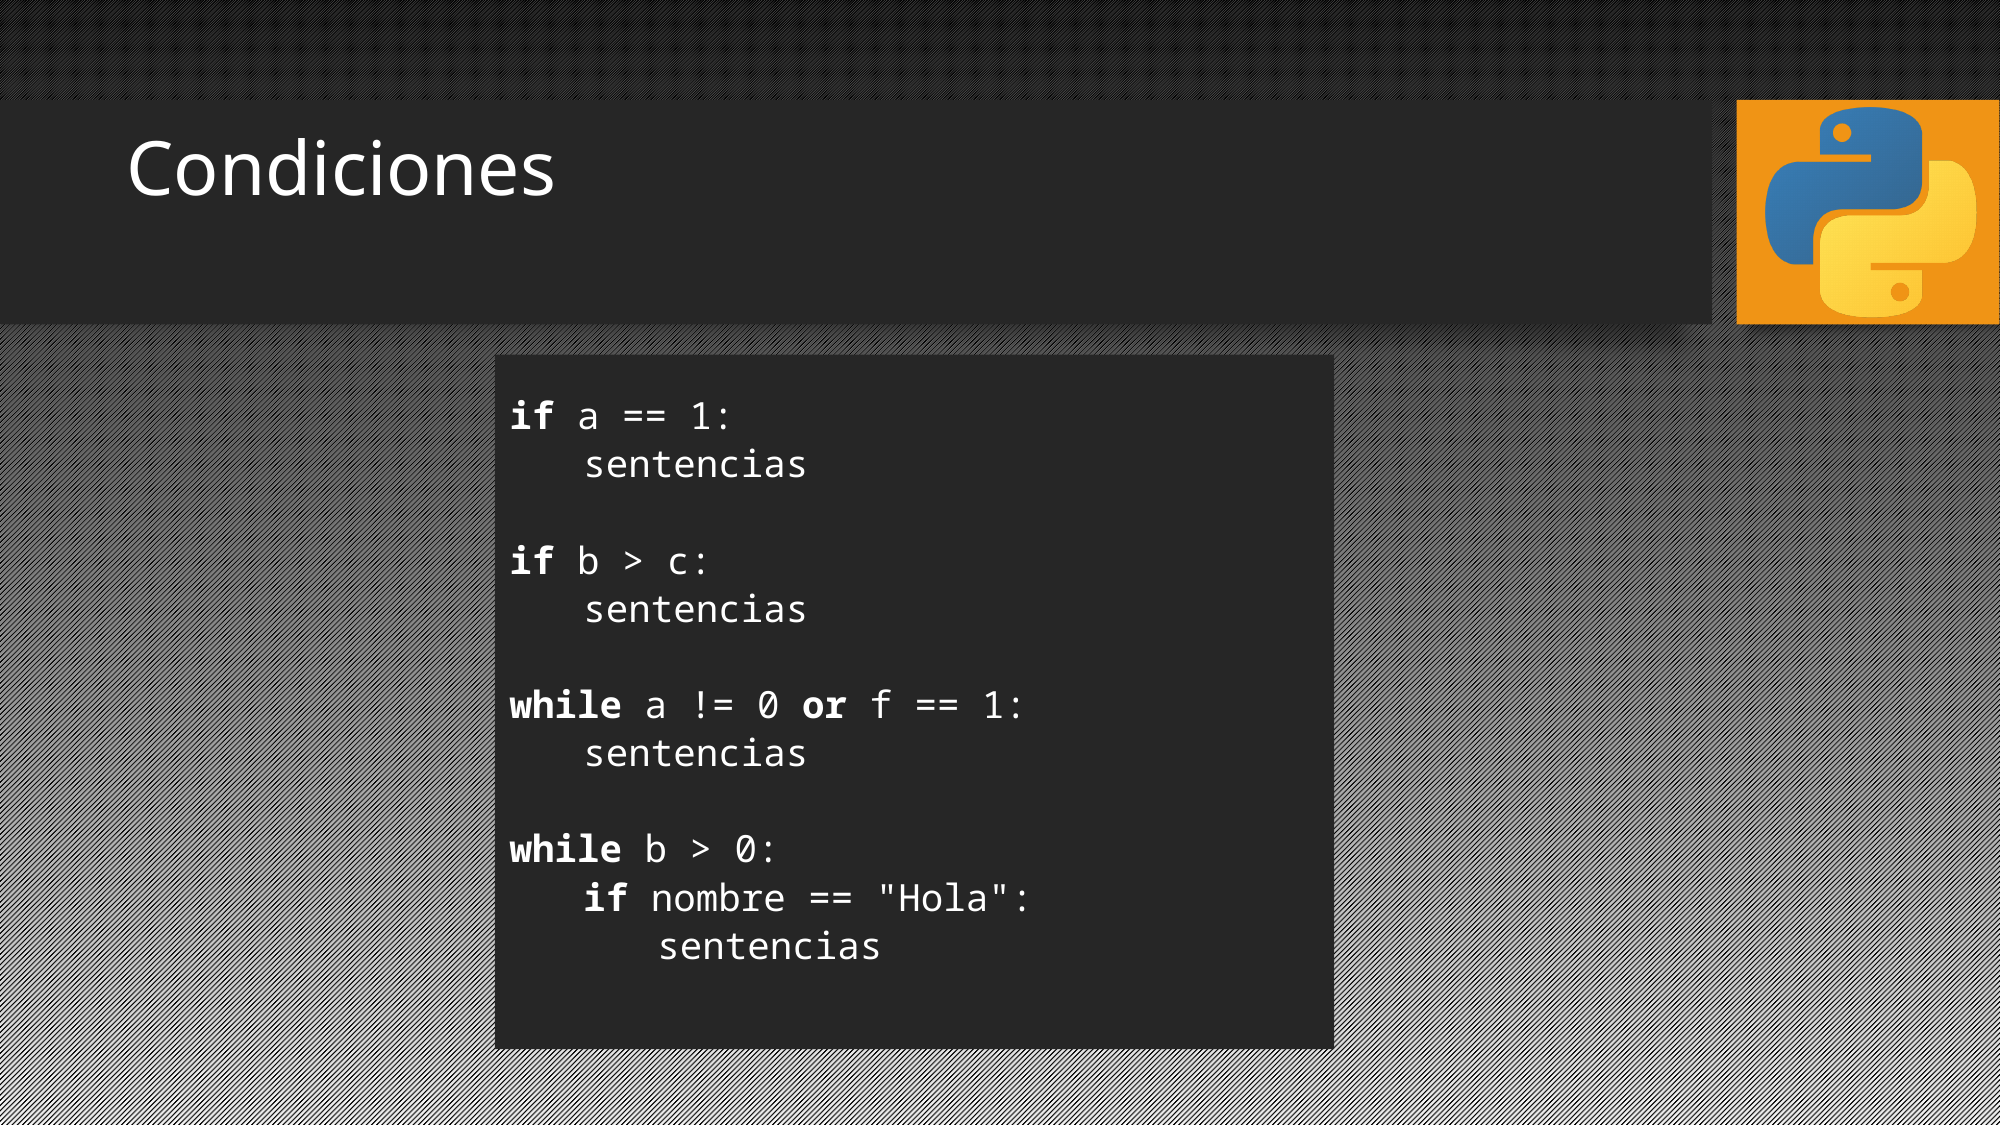

# Condiciones
if a == 1:
	sentencias
if b > c:
	sentencias
while a != 0 or f == 1:
	sentencias
while b > 0:
	if nombre == "Hola":
		sentencias